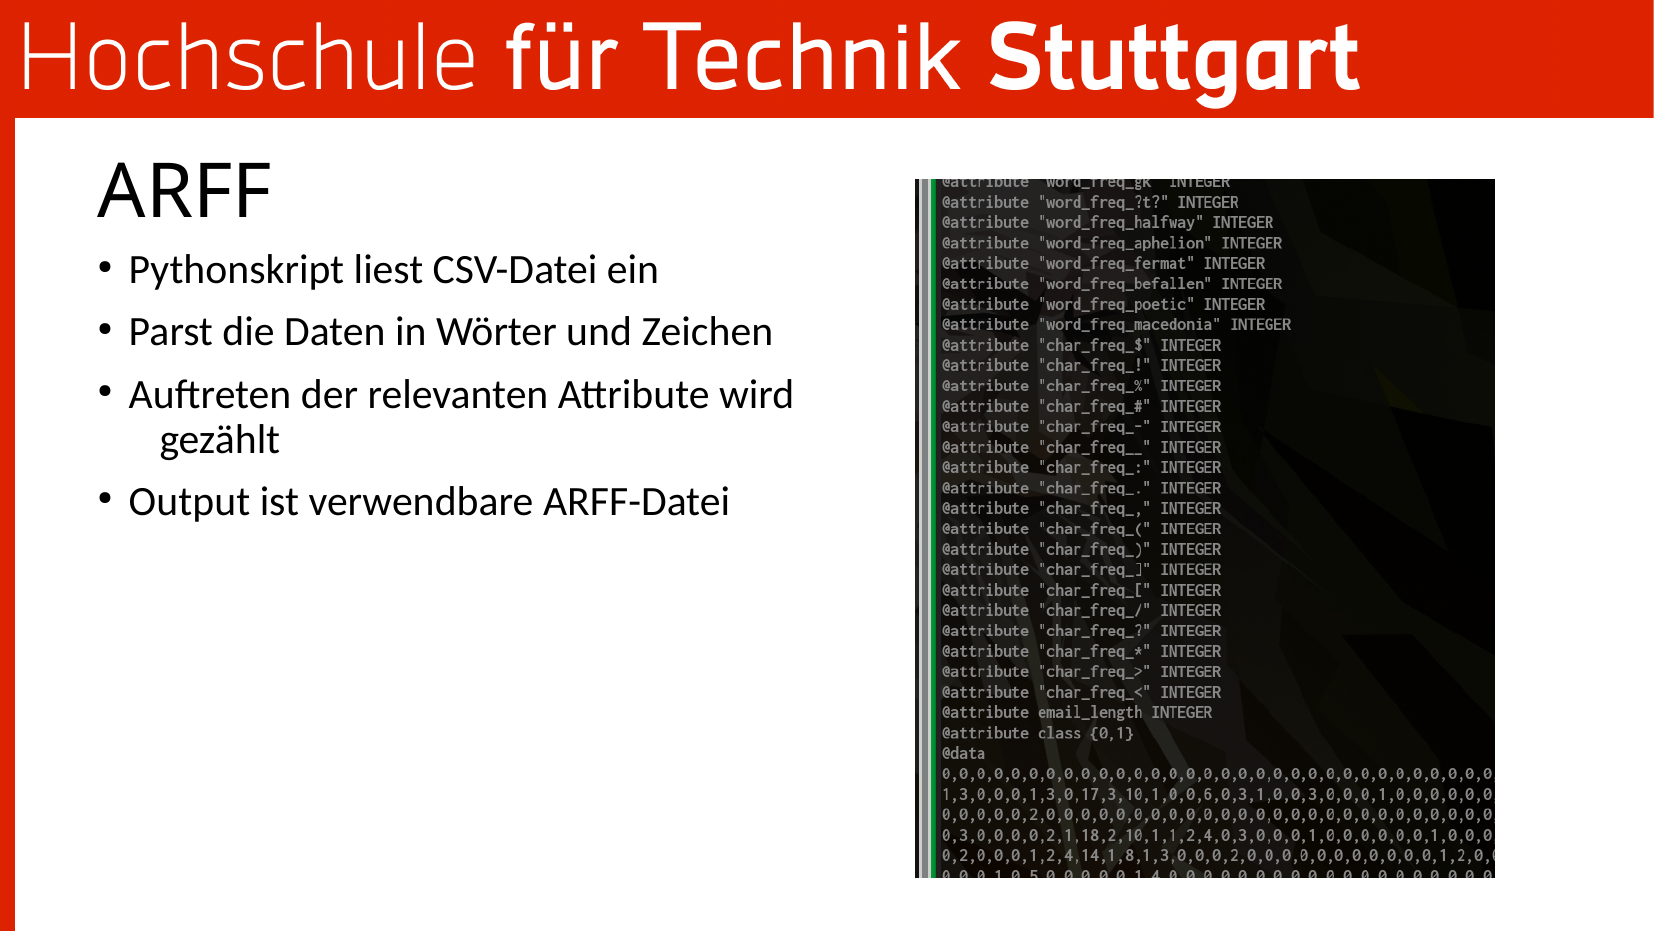

# ARFF
Pythonskript liest CSV-Datei ein
Parst die Daten in Wörter und Zeichen
Auftreten der relevanten Attribute wird gezählt
Output ist verwendbare ARFF-Datei